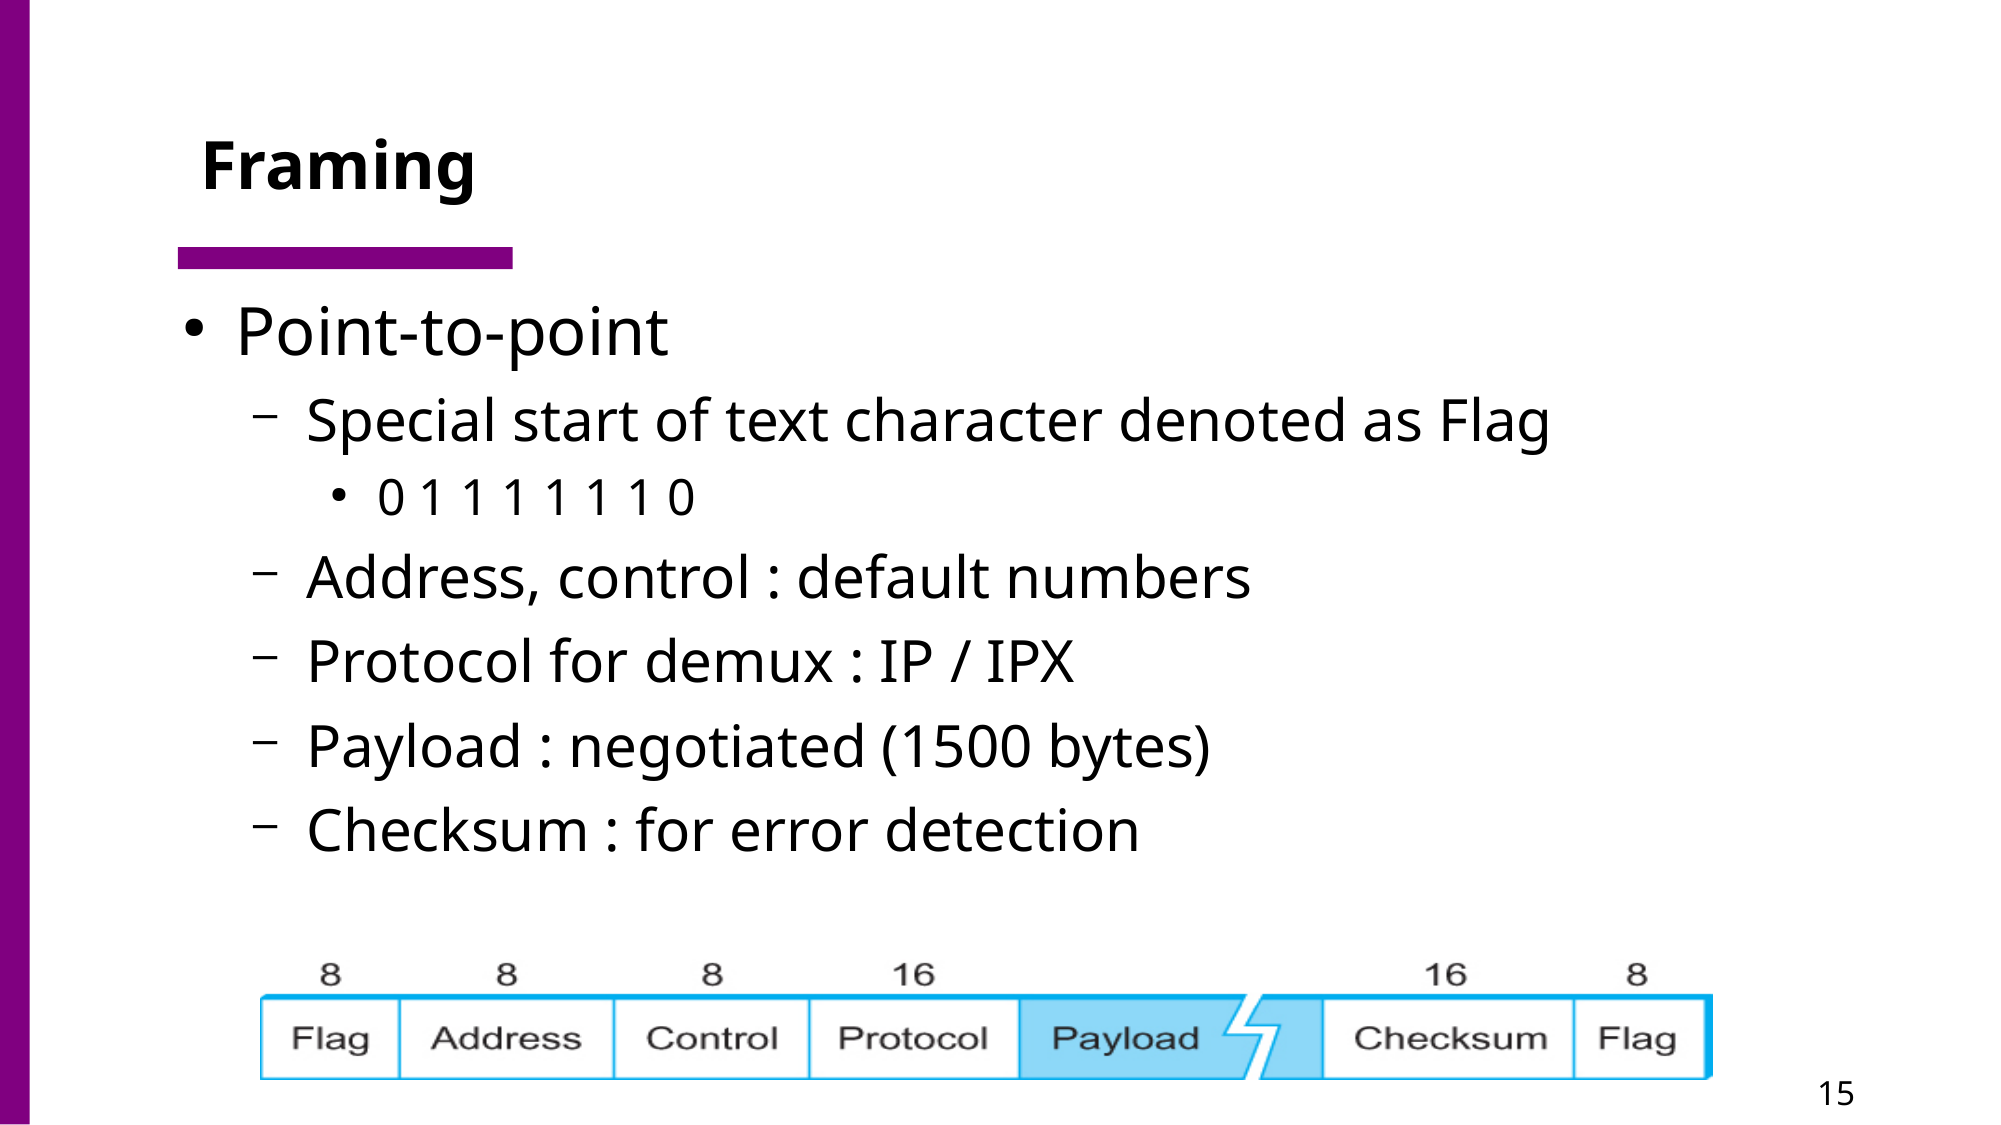

# Framing
Point-to-point
Special start of text character denoted as Flag
0 1 1 1 1 1 1 0
Address, control : default numbers
Protocol for demux : IP / IPX
Payload : negotiated (1500 bytes)
Checksum : for error detection